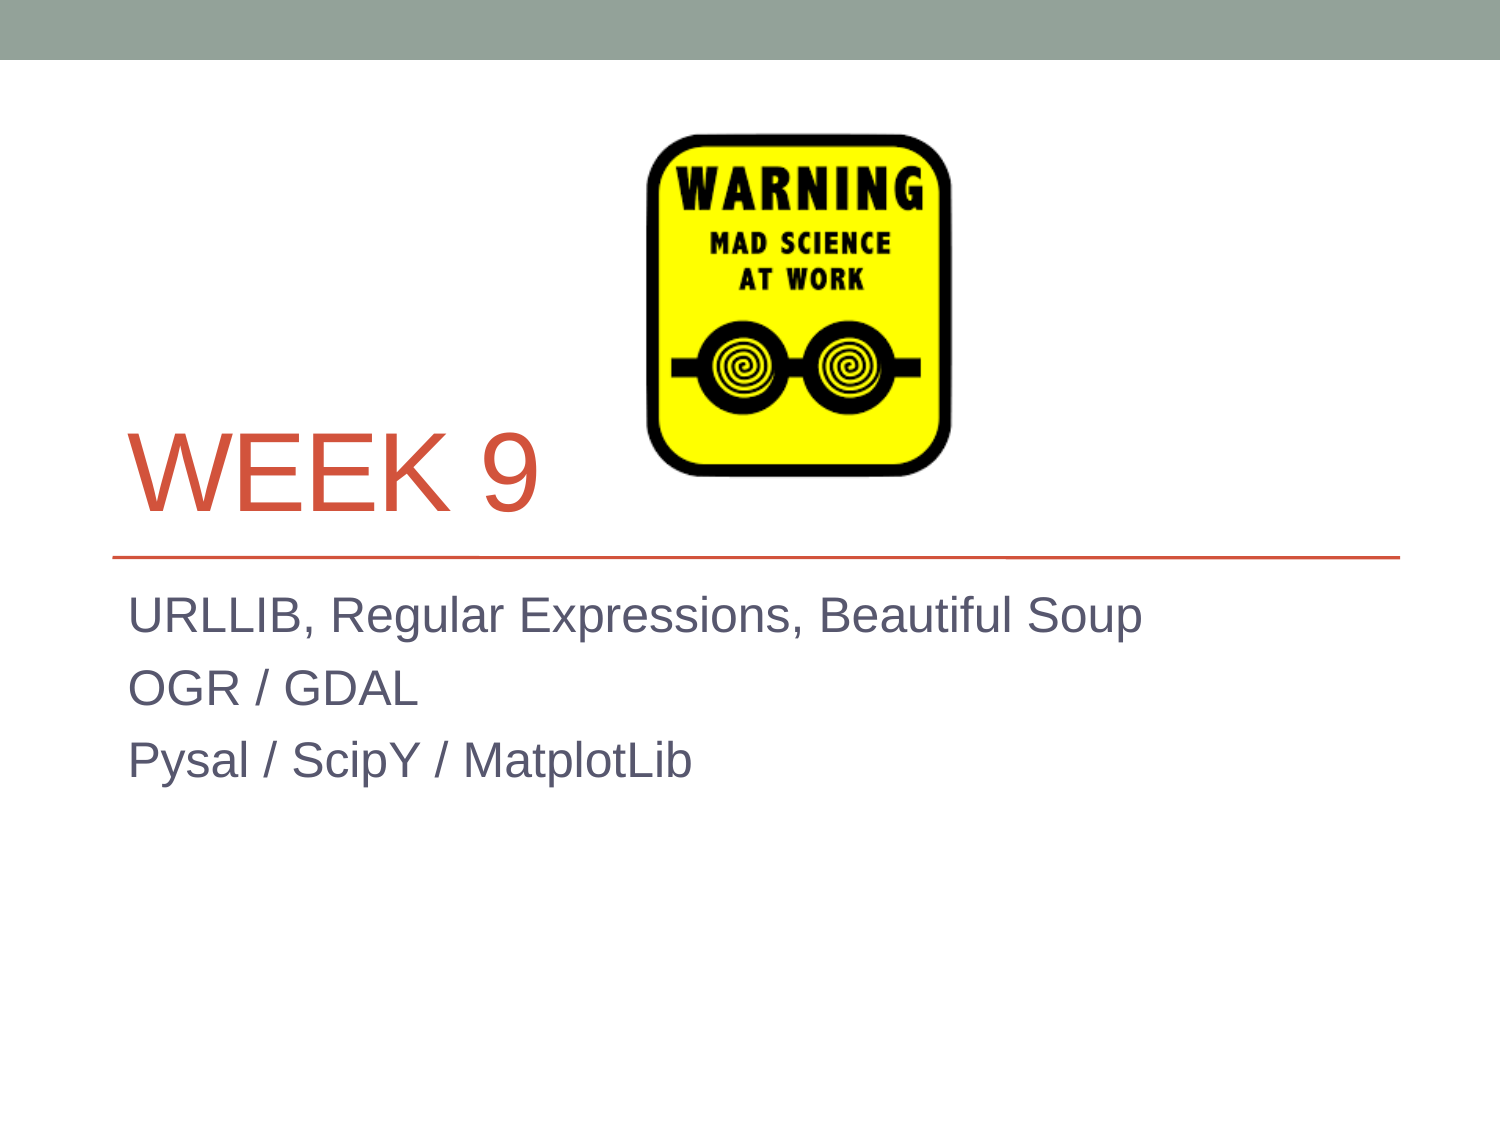

# Week 9
URLLIB, Regular Expressions, Beautiful Soup
OGR / GDAL
Pysal / ScipY / MatplotLib